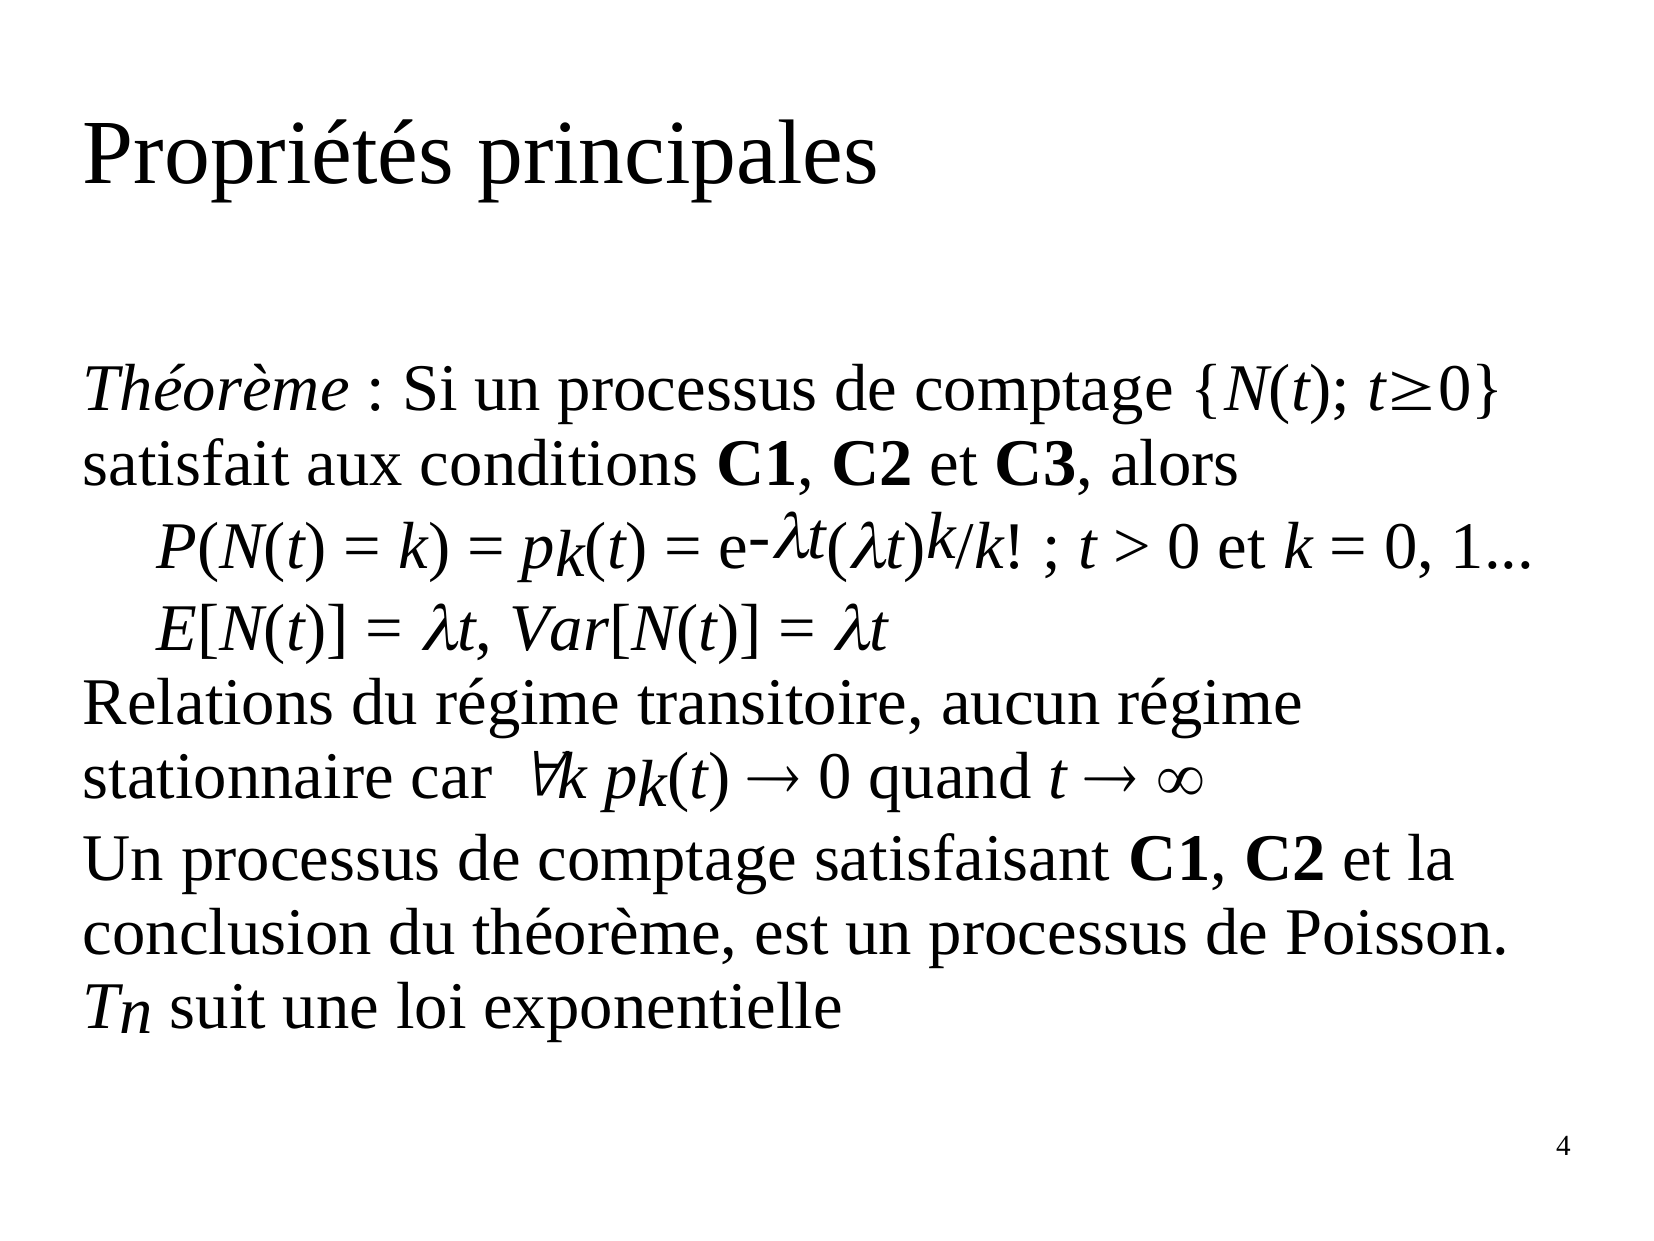

# Propriétés principales
Théorème : Si un processus de comptage {N(t); t0} satisfait aux conditions C1, C2 et C3, alors
	P(N(t) = k) = pk(t) = e-t(t)k/k! ; t > 0 et k = 0, 1...
	E[N(t)] = t, Var[N(t)] = t
Relations du régime transitoire, aucun régime stationnaire car k pk(t)  0 quand t  
Un processus de comptage satisfaisant C1, C2 et la conclusion du théorème, est un processus de Poisson.
Tn suit une loi exponentielle
4